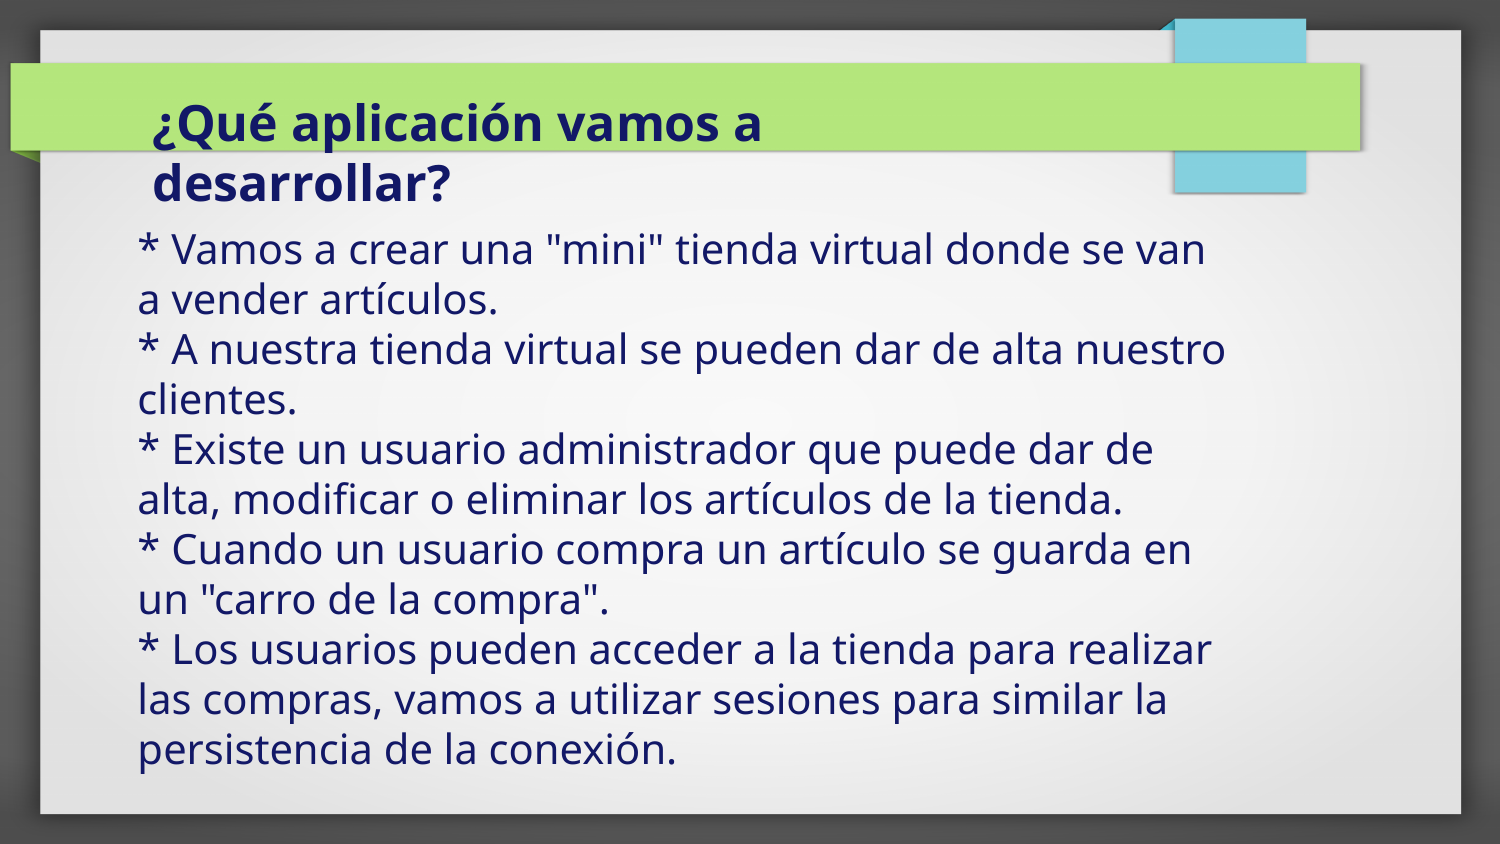

¿Qué aplicación vamos a desarrollar?
* Vamos a crear una "mini" tienda virtual donde se van a vender artículos.
* A nuestra tienda virtual se pueden dar de alta nuestro clientes.
* Existe un usuario administrador que puede dar de alta, modificar o eliminar los artículos de la tienda.
* Cuando un usuario compra un artículo se guarda en un "carro de la compra".
* Los usuarios pueden acceder a la tienda para realizar las compras, vamos a utilizar sesiones para similar la persistencia de la conexión.